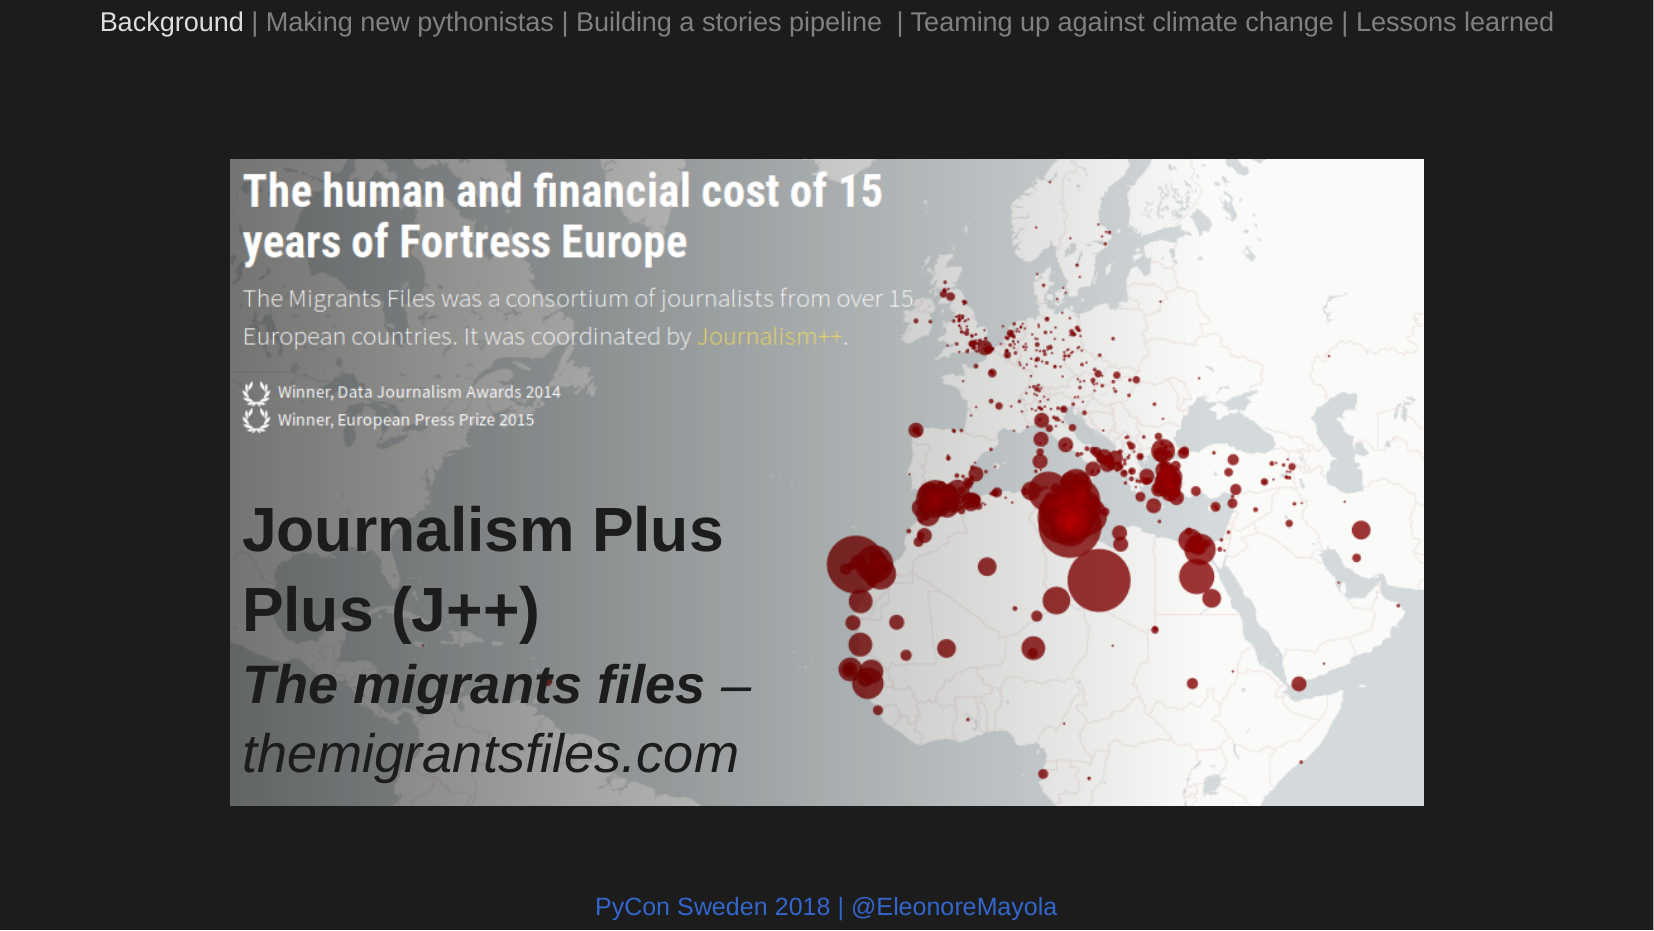

Background | Making new pythonistas | Building a stories pipeline | Teaming up against climate change | Lessons learned
Journalism Plus Plus (J++)
The migrants files – themigrantsfiles.com
PyCon Sweden 2018 | @EleonoreMayola